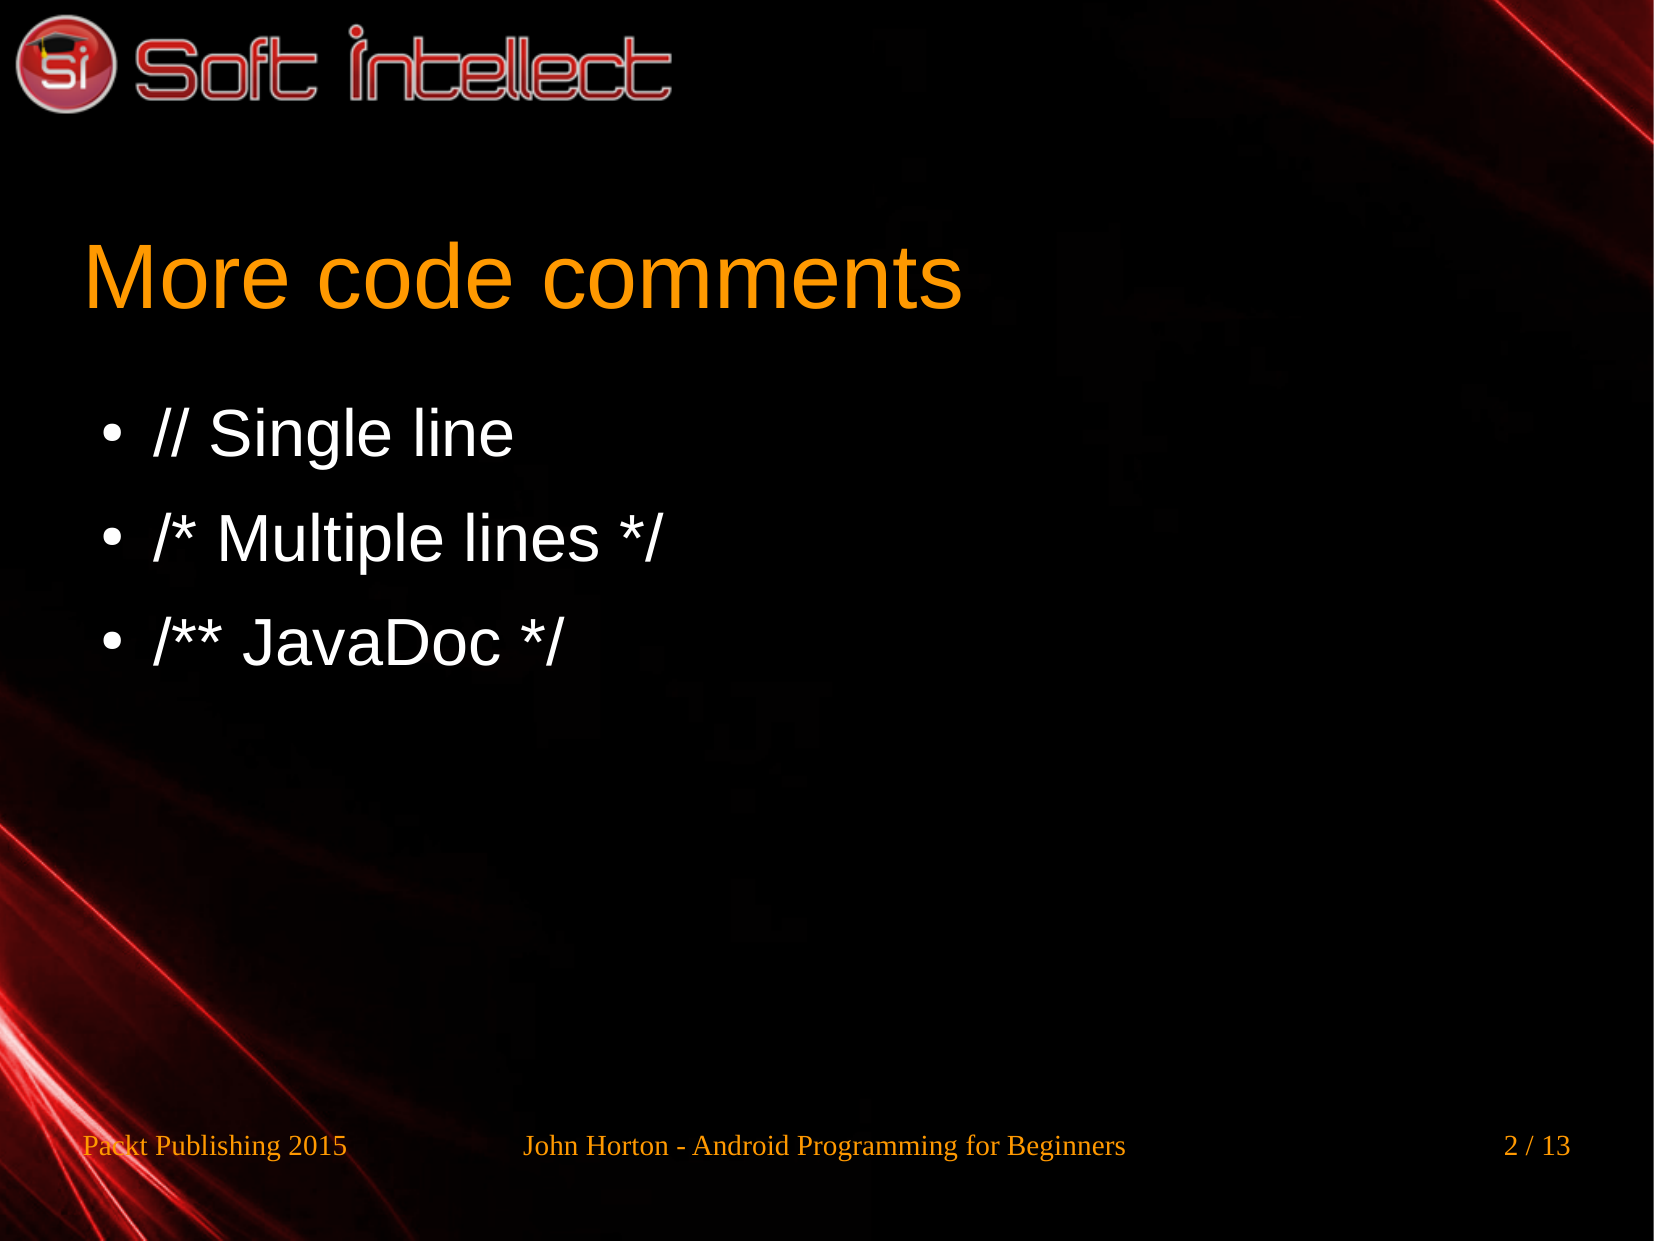

# More code comments
// Single line
/* Multiple lines */
/** JavaDoc */
Packt Publishing 2015
John Horton - Android Programming for Beginners
2